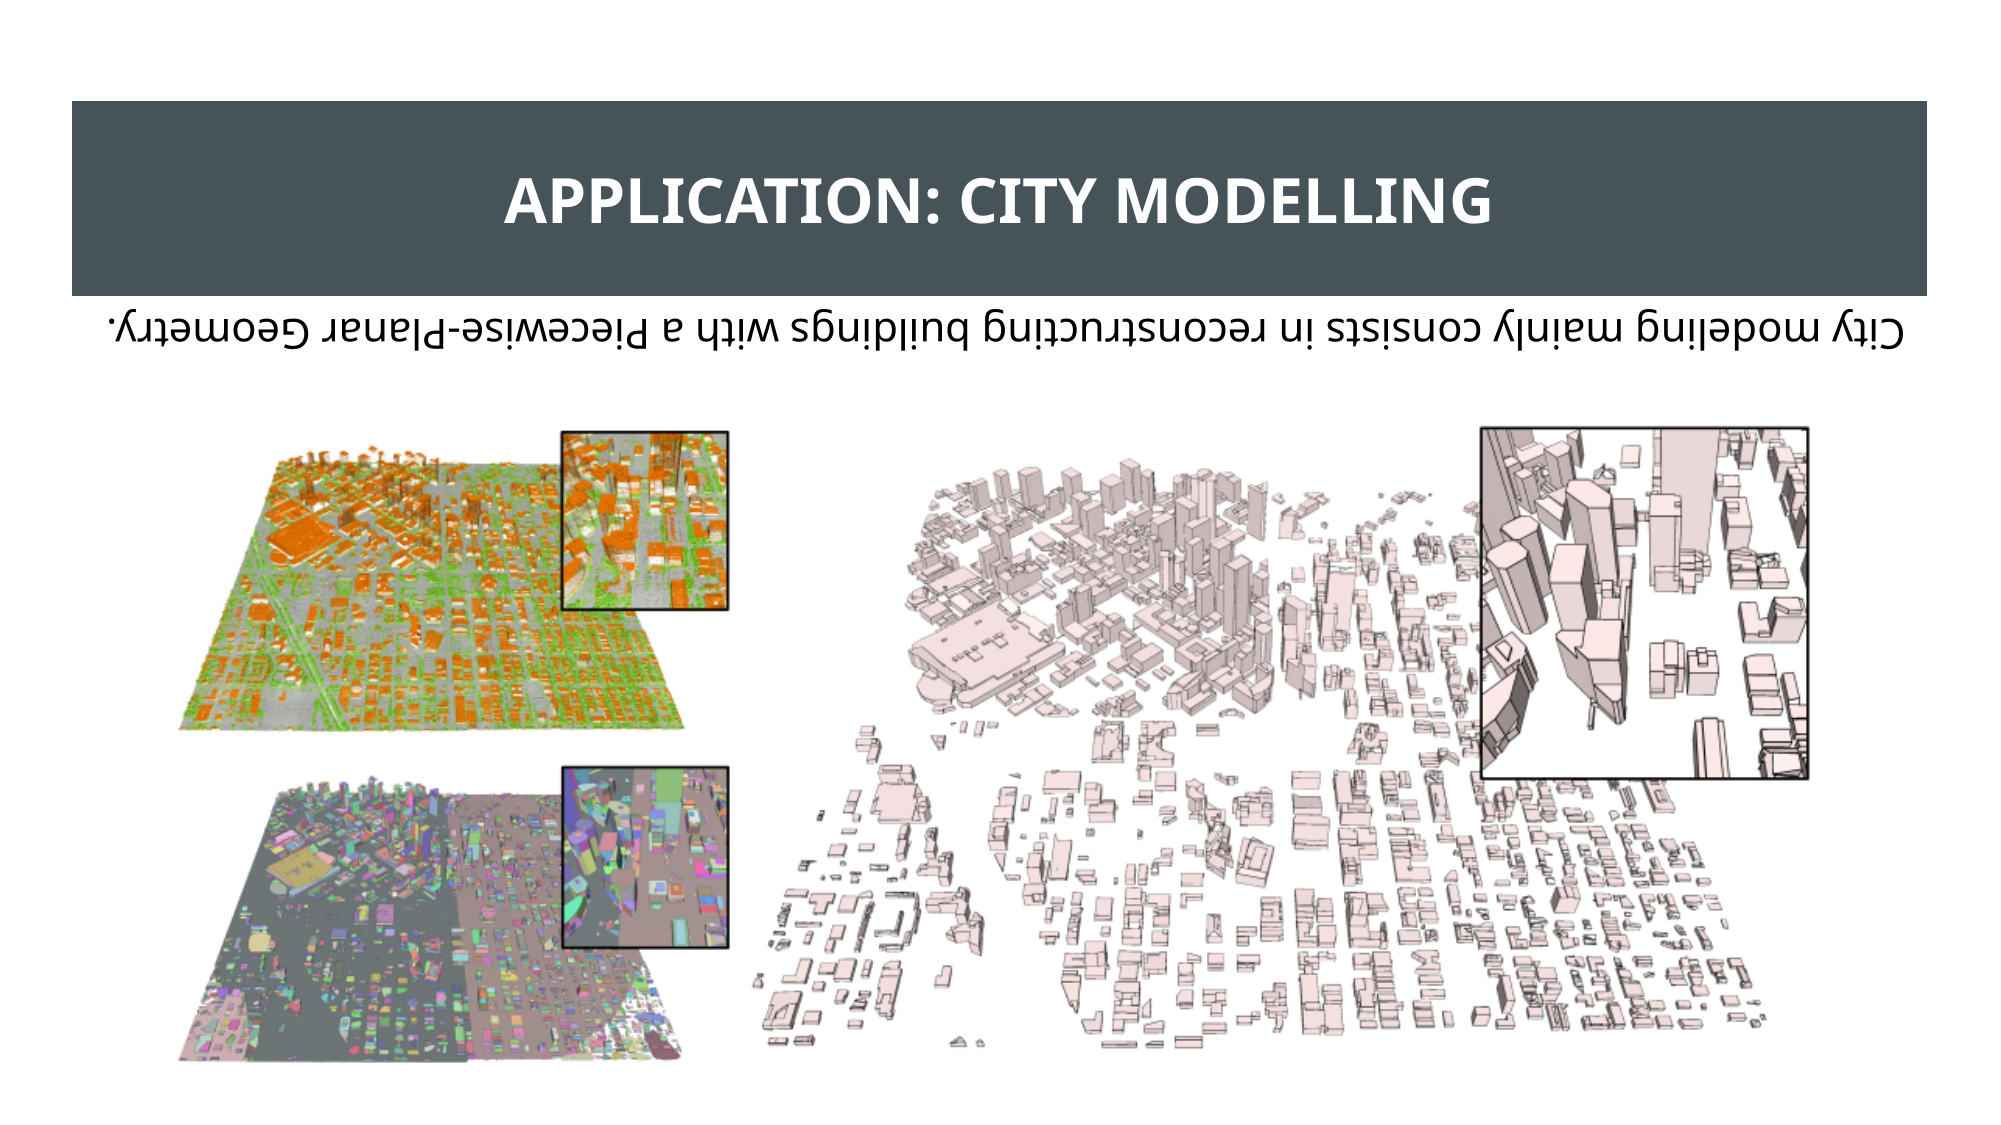

# APPLICATION: CITY MODELLING
City modeling mainly consists in reconstructing buildings with a Piecewise-Planar Geometry.